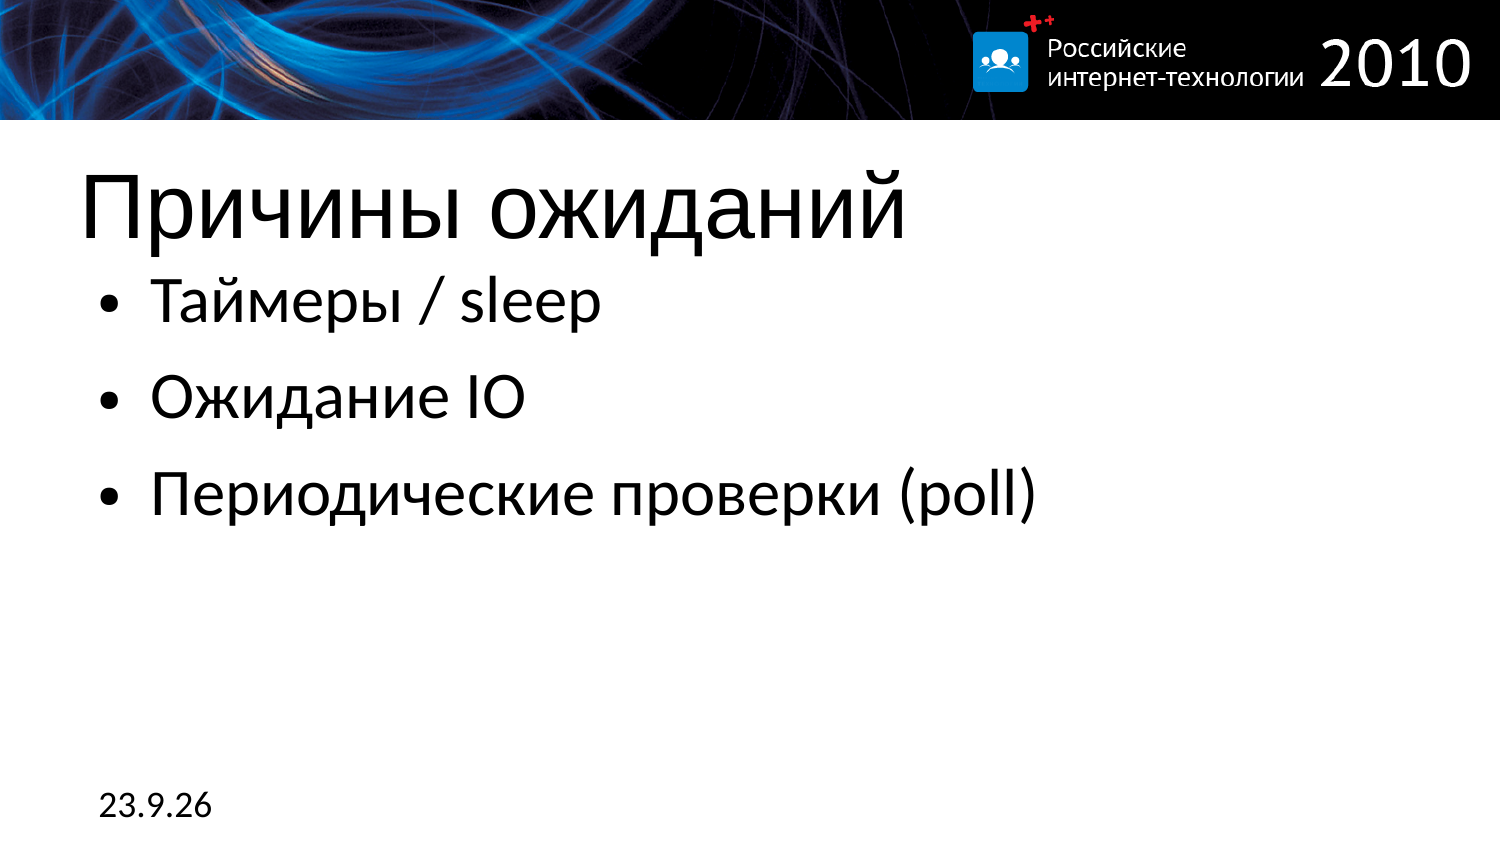

# Причины ожиданий
Таймеры / sleep
Ожидание IO
Периодические проверки (poll)